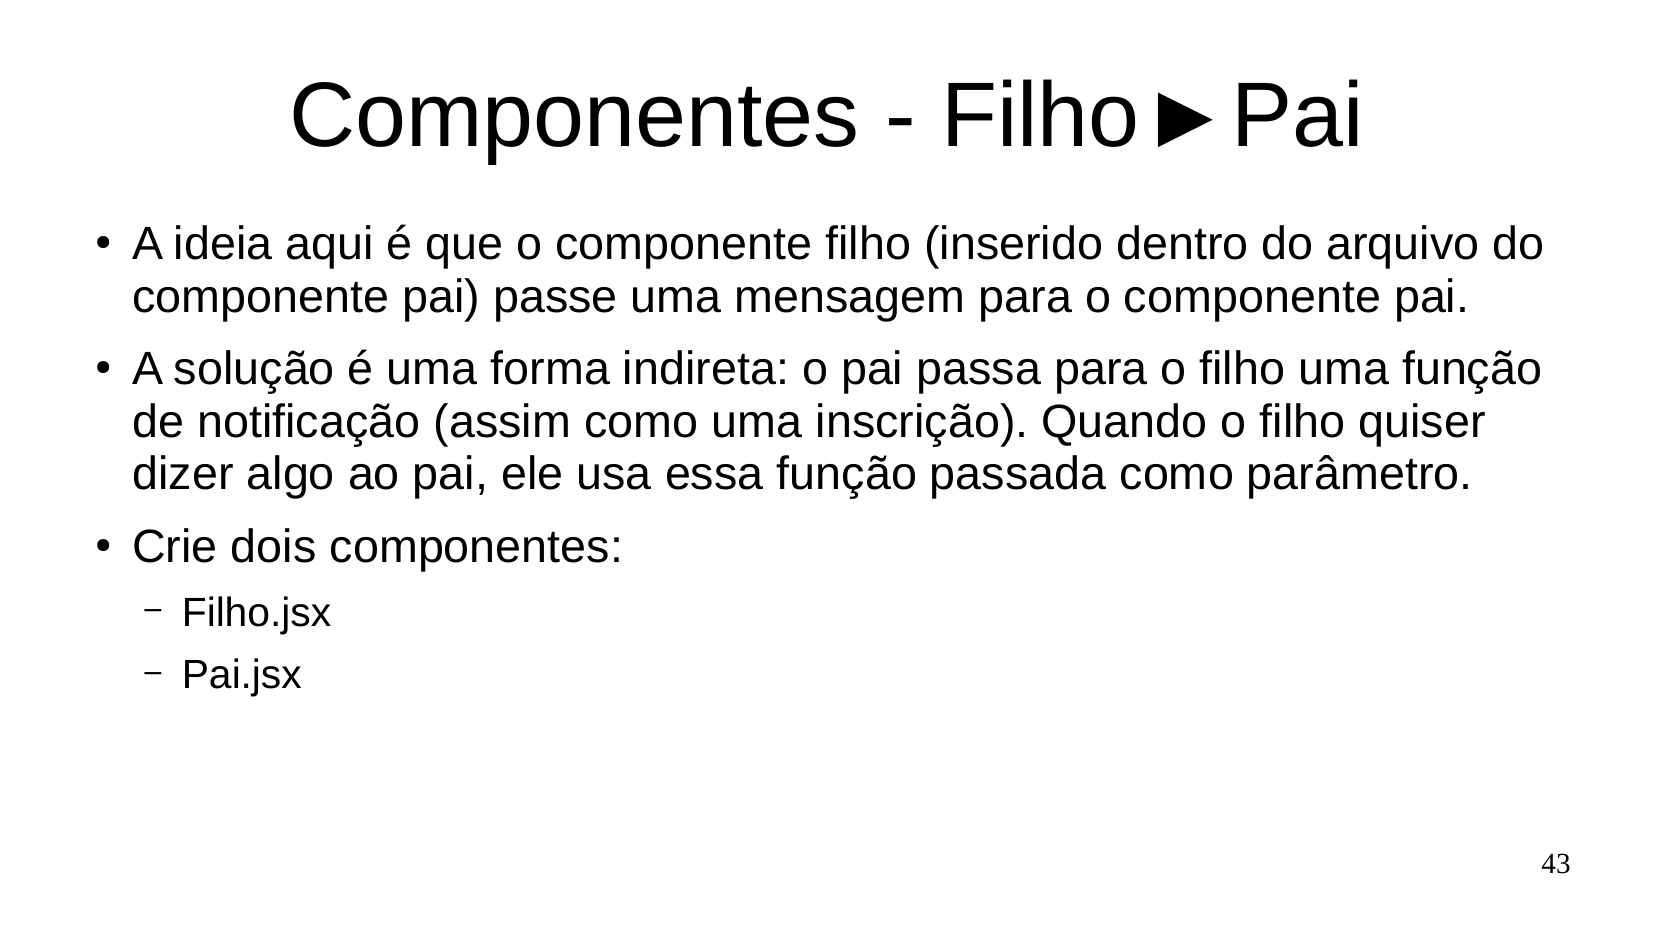

# Componentes - Filho►Pai
A ideia aqui é que o componente filho (inserido dentro do arquivo do componente pai) passe uma mensagem para o componente pai.
A solução é uma forma indireta: o pai passa para o filho uma função de notificação (assim como uma inscrição). Quando o filho quiser dizer algo ao pai, ele usa essa função passada como parâmetro.
Crie dois componentes:
Filho.jsx
Pai.jsx
43